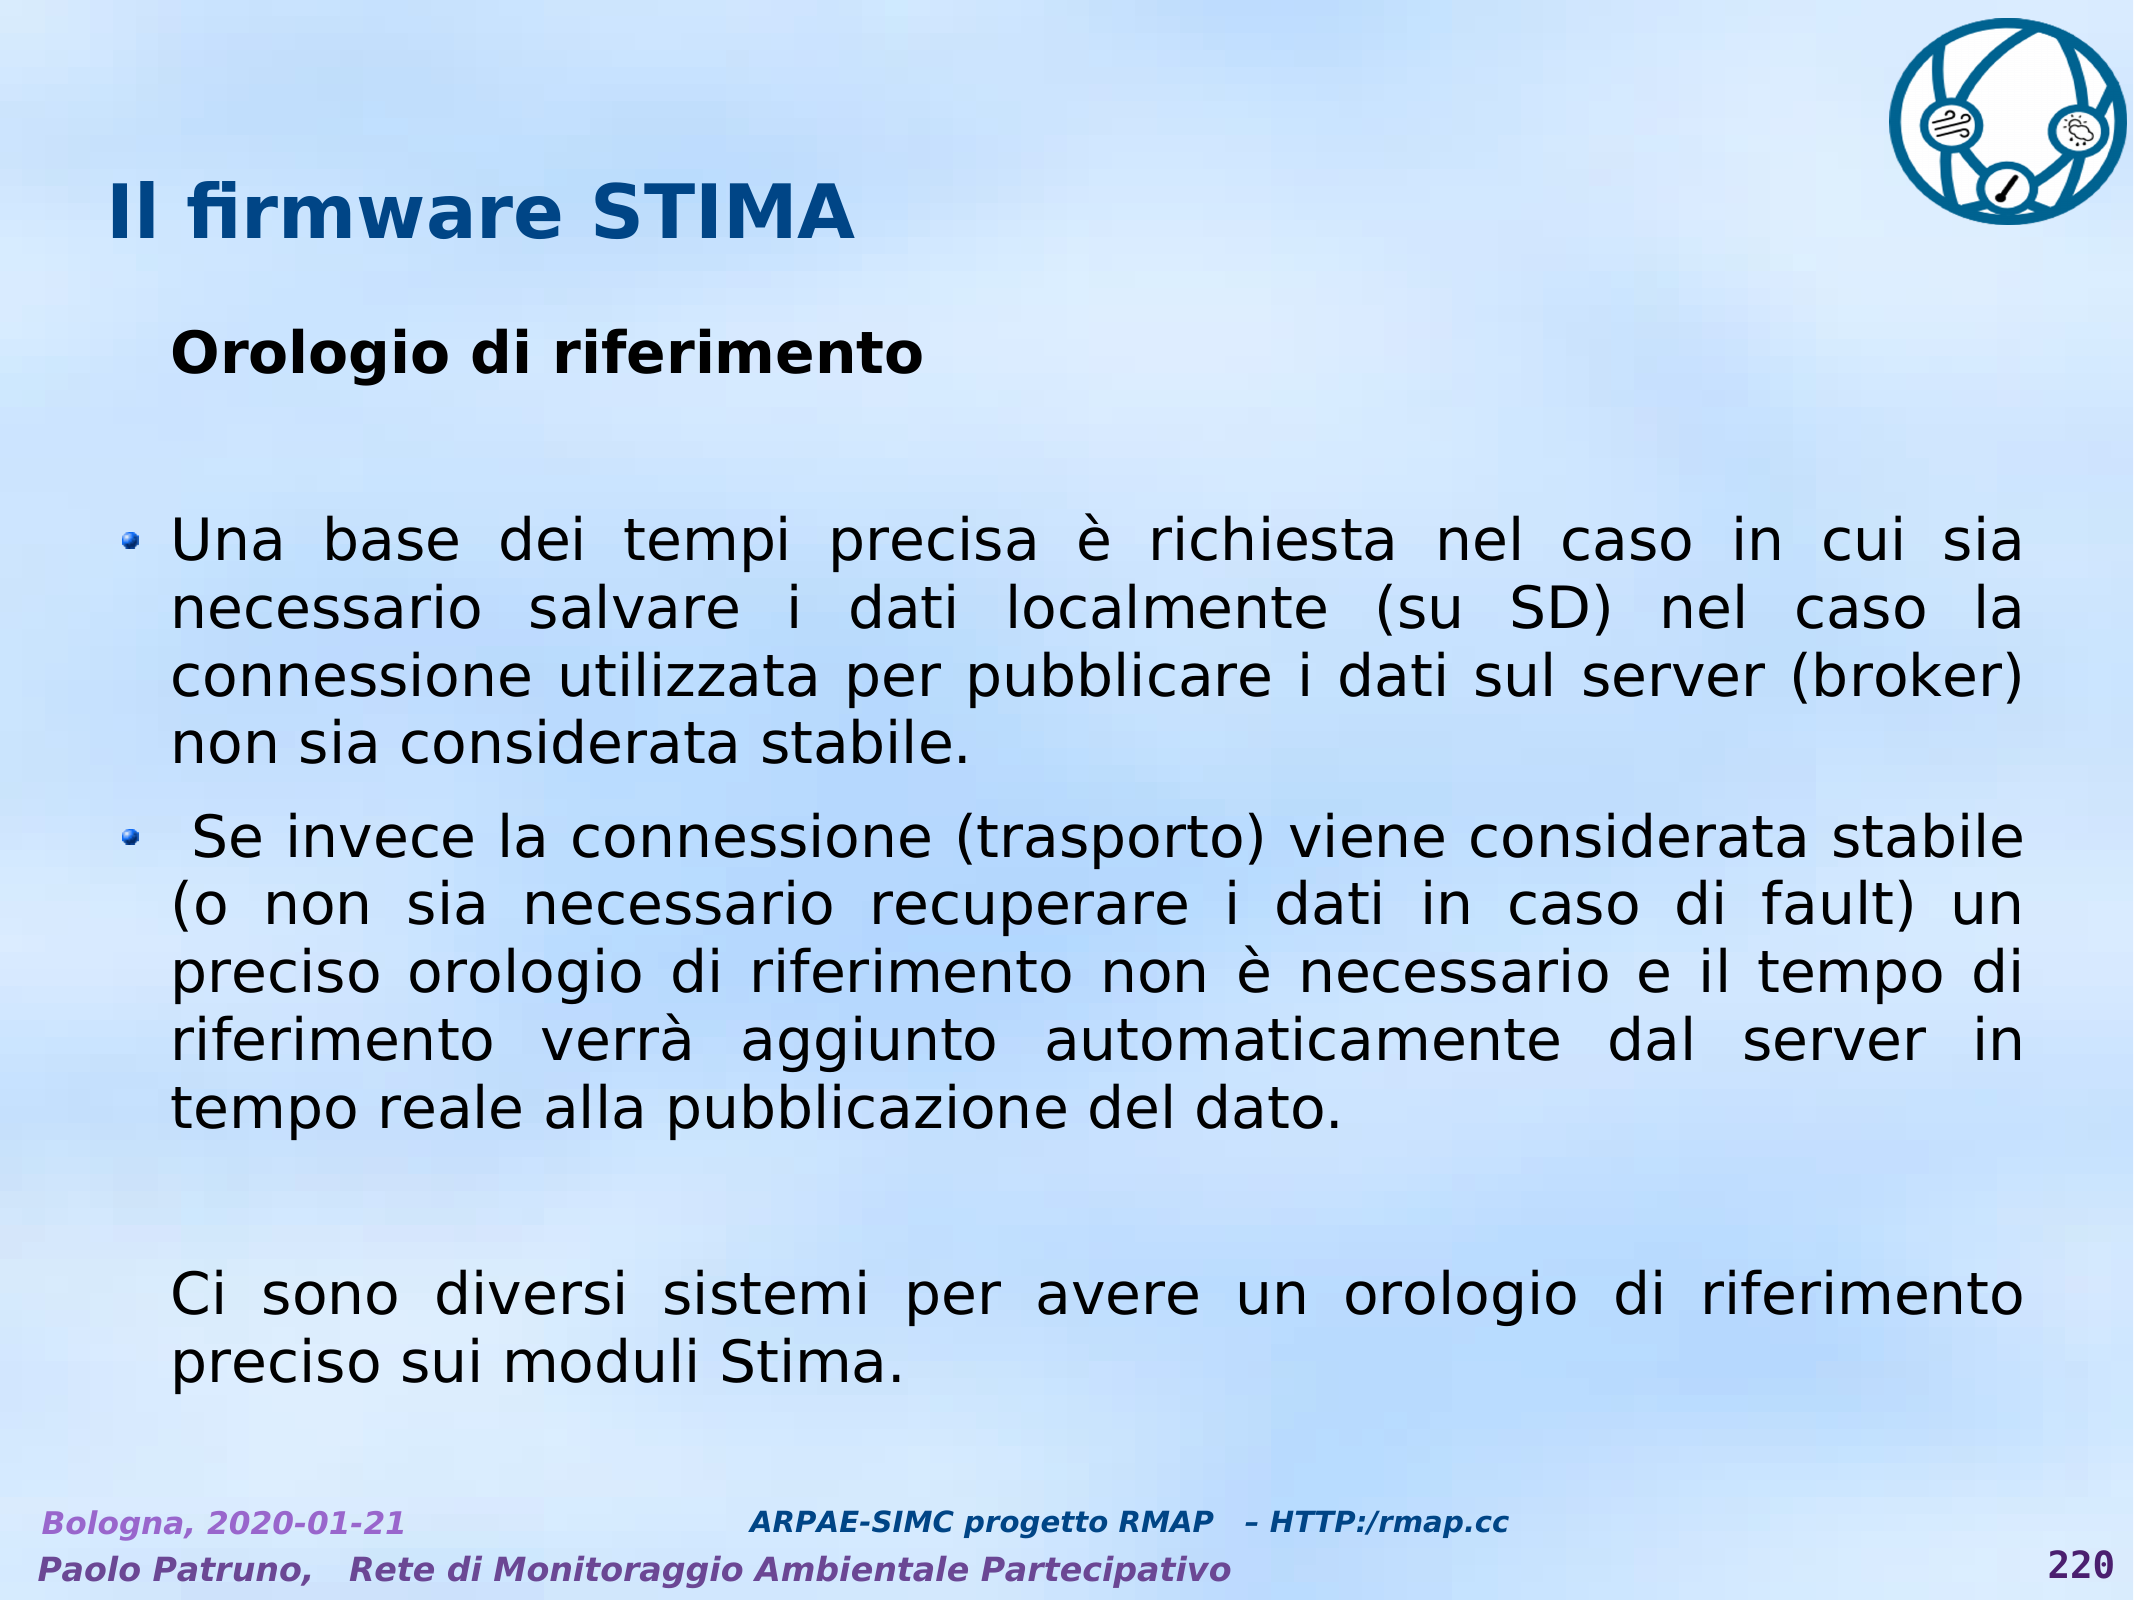

# Il firmware STIMA
Orologio di riferimento
Una base dei tempi precisa è richiesta nel caso in cui sia necessario salvare i dati localmente (su SD) nel caso la connessione utilizzata per pubblicare i dati sul server (broker) non sia considerata stabile.
 Se invece la connessione (trasporto) viene considerata stabile (o non sia necessario recuperare i dati in caso di fault) un preciso orologio di riferimento non è necessario e il tempo di riferimento verrà aggiunto automaticamente dal server in tempo reale alla pubblicazione del dato.
Ci sono diversi sistemi per avere un orologio di riferimento preciso sui moduli Stima.